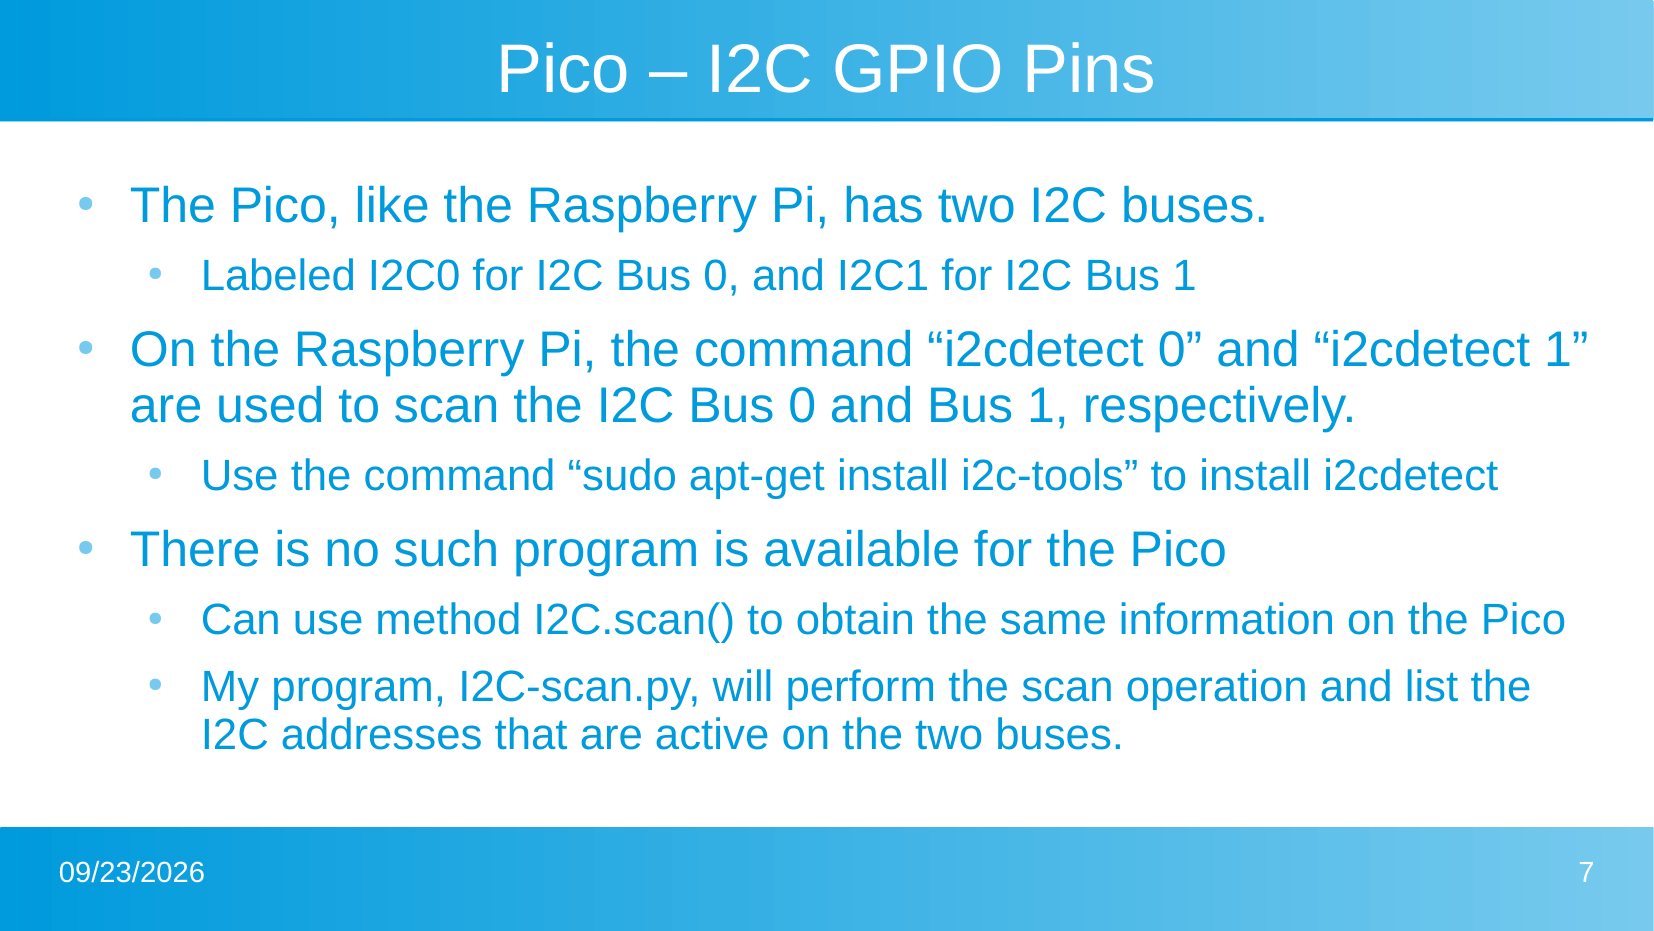

# Pico – I2C GPIO Pins
The Pico, like the Raspberry Pi, has two I2C buses.
Labeled I2C0 for I2C Bus 0, and I2C1 for I2C Bus 1
On the Raspberry Pi, the command “i2cdetect 0” and “i2cdetect 1” are used to scan the I2C Bus 0 and Bus 1, respectively.
Use the command “sudo apt-get install i2c-tools” to install i2cdetect
There is no such program is available for the Pico
Can use method I2C.scan() to obtain the same information on the Pico
My program, I2C-scan.py, will perform the scan operation and list the I2C addresses that are active on the two buses.
7